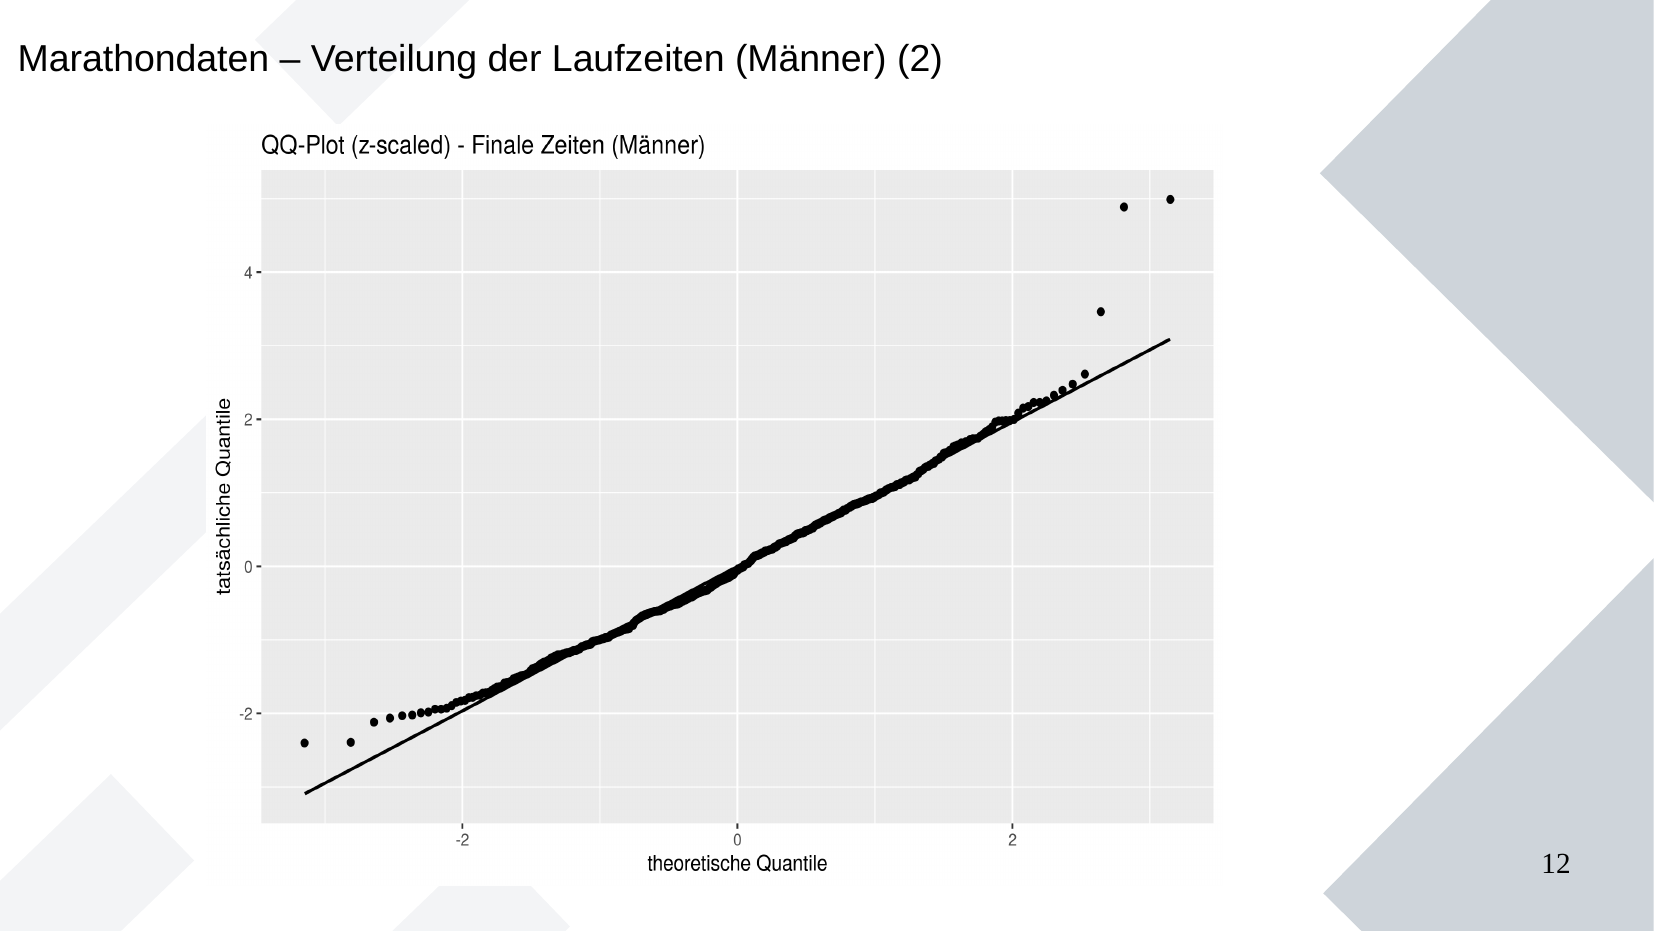

# Marathondaten – Verteilung der Laufzeiten (Männer) (2)
12